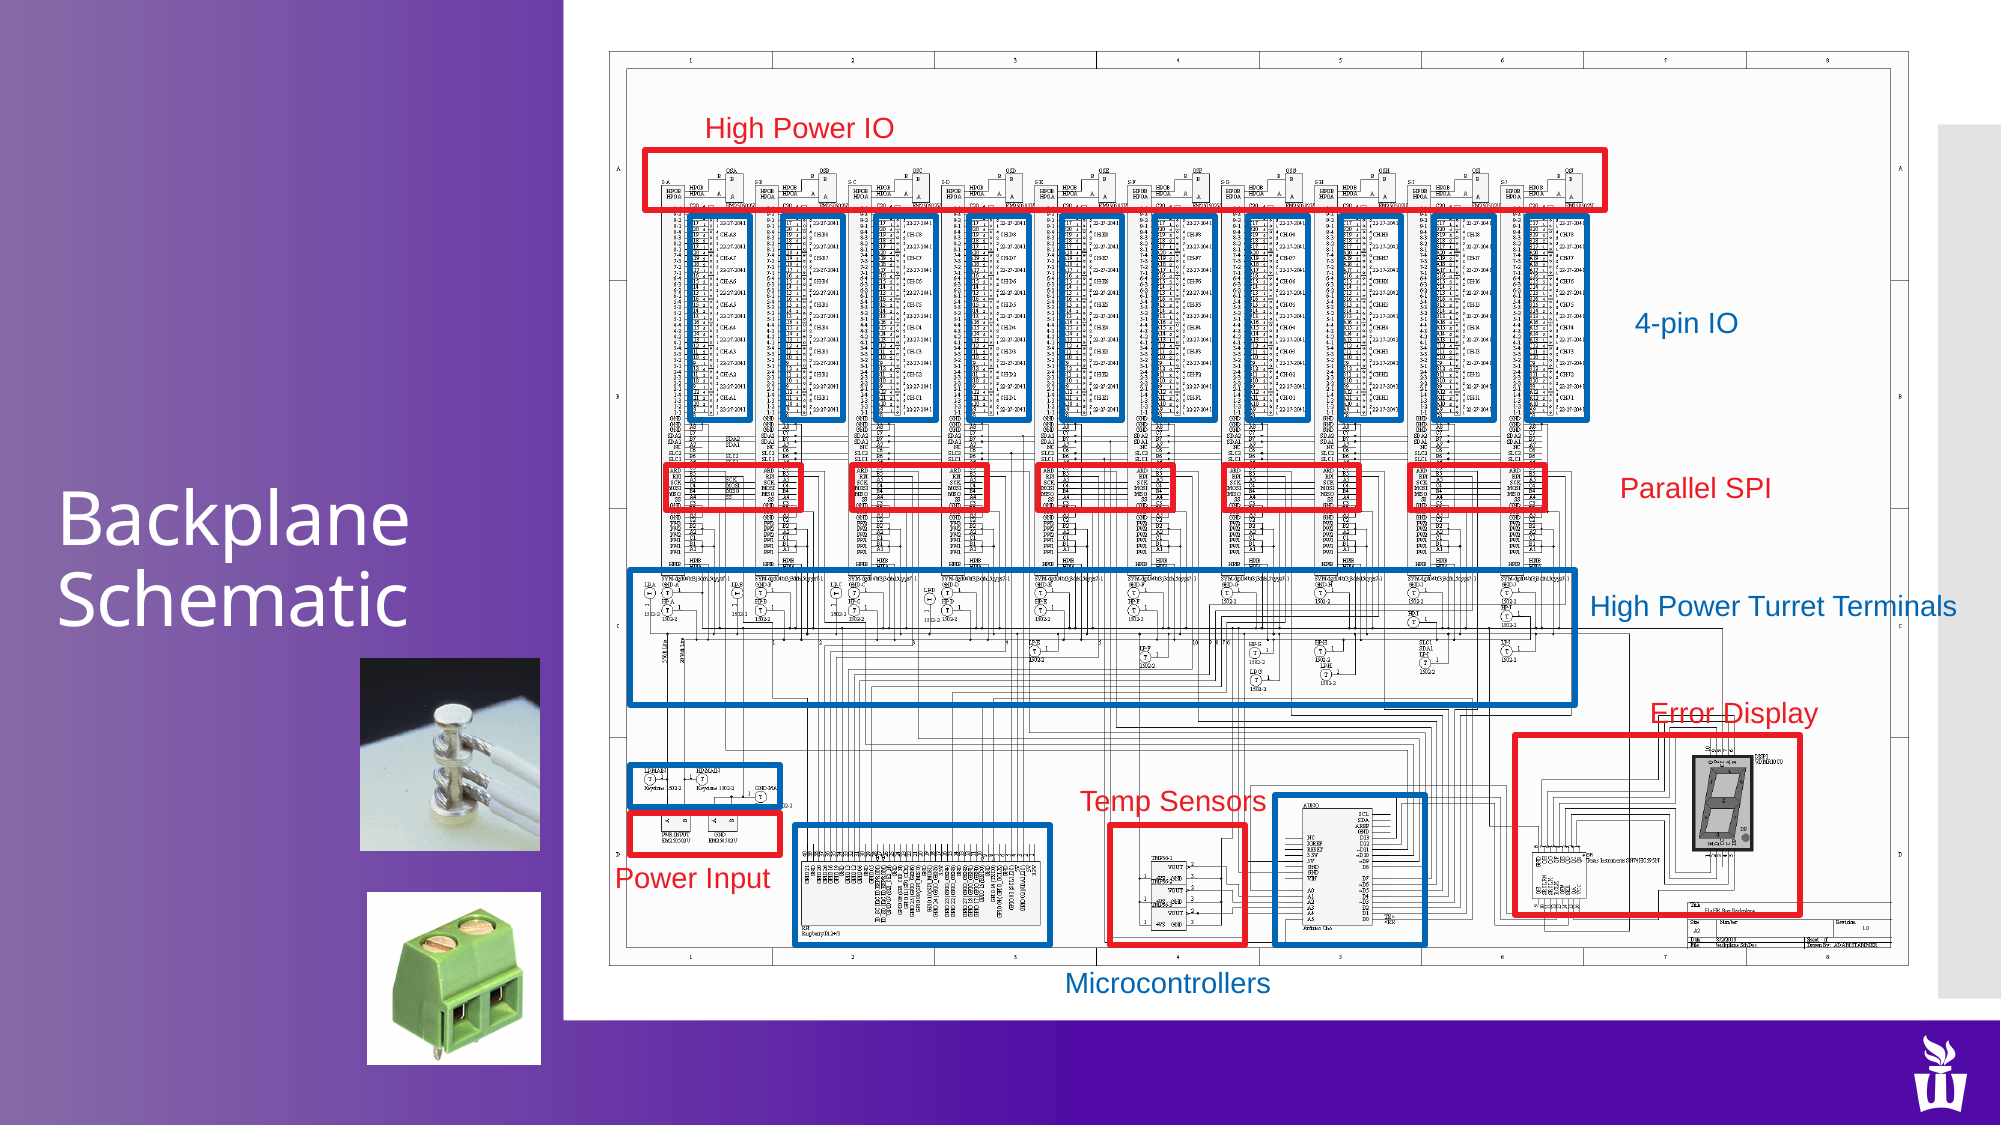

High Power IO
Backplane
Schematic
4-pin IO
Parallel SPI
High Power Turret Terminals
Error Display
Temp Sensors
Power Input
Microcontrollers